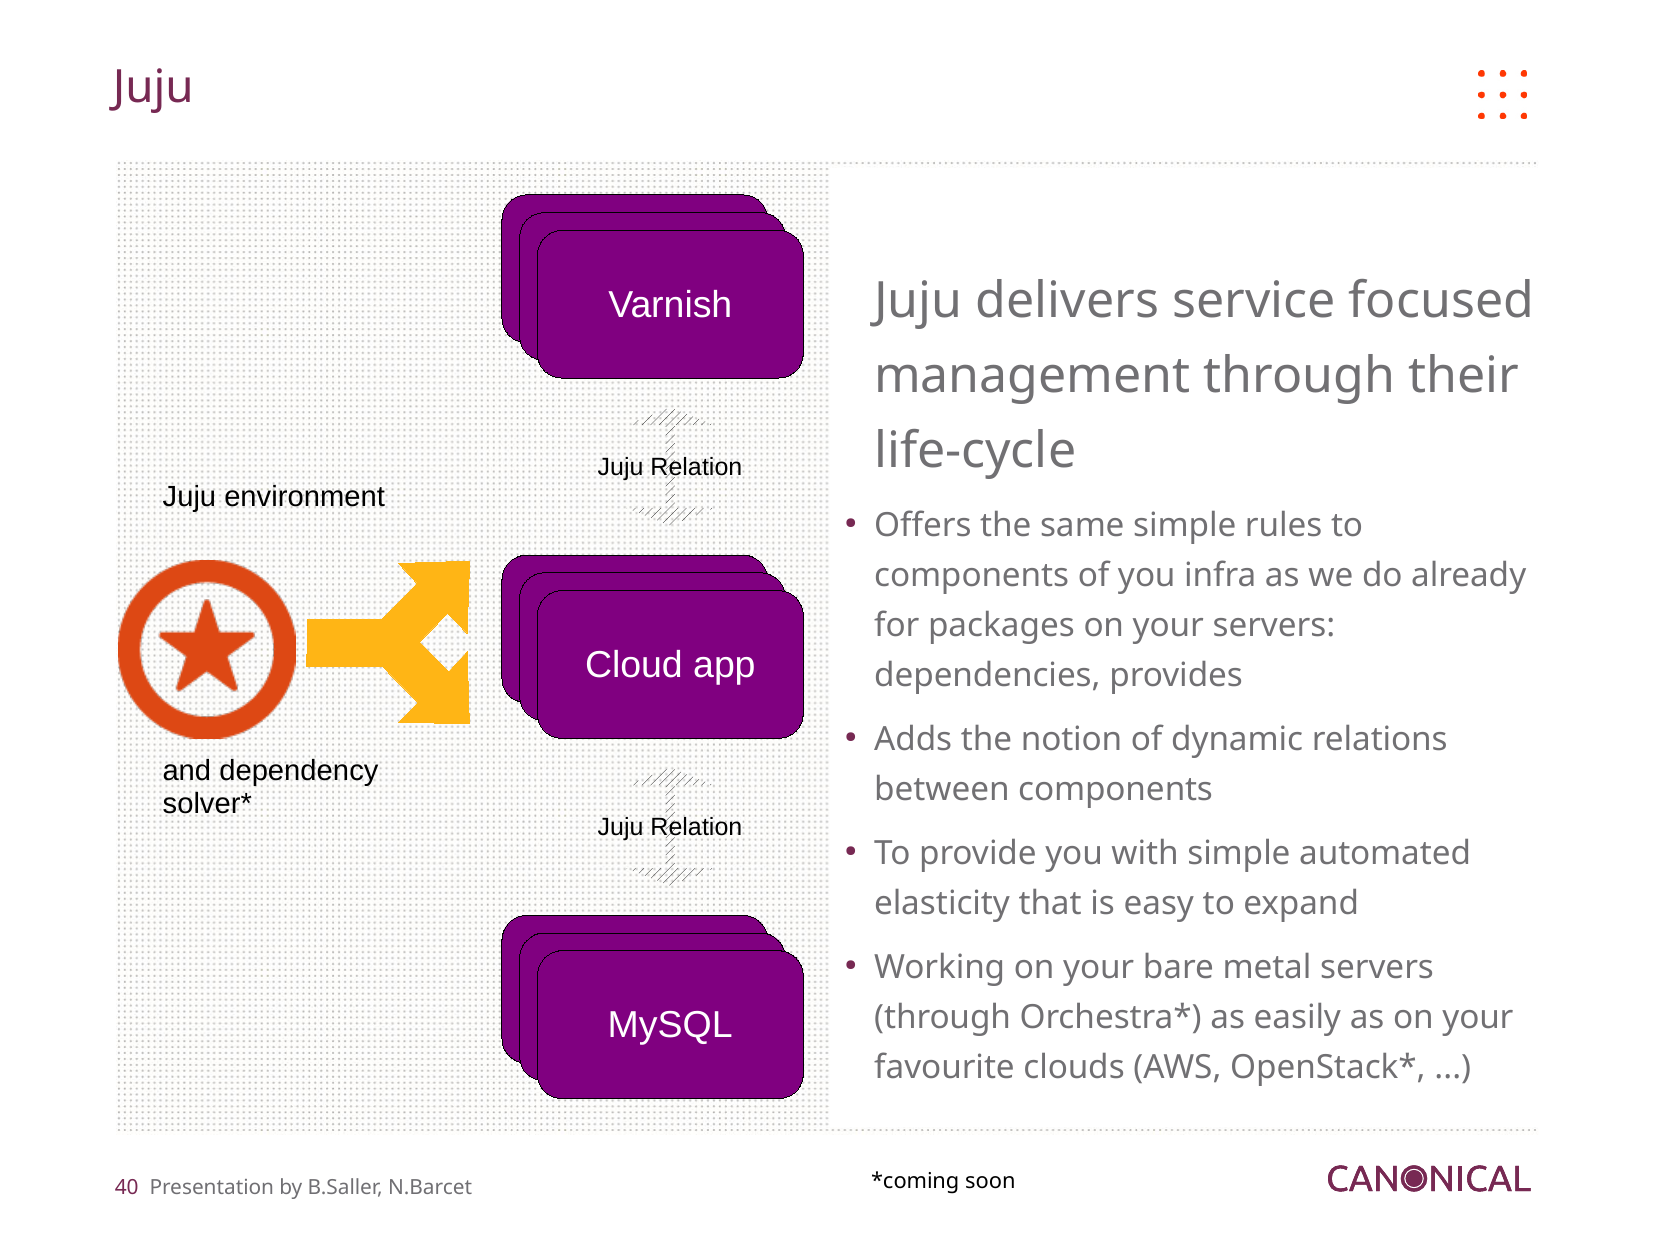

# Juju
Varnish
Juju delivers service focused management through their life-cycle
Offers the same simple rules to components of you infra as we do already for packages on your servers: dependencies, provides
Adds the notion of dynamic relations between components
To provide you with simple automated elasticity that is easy to expand
Working on your bare metal servers (through Orchestra*) as easily as on your favourite clouds (AWS, OpenStack*, ...)
Juju Relation
Juju environment
Cloud app
Cloud app
Cloud app
and dependency solver*
Juju Relation
MySQL
MySQL
*coming soon